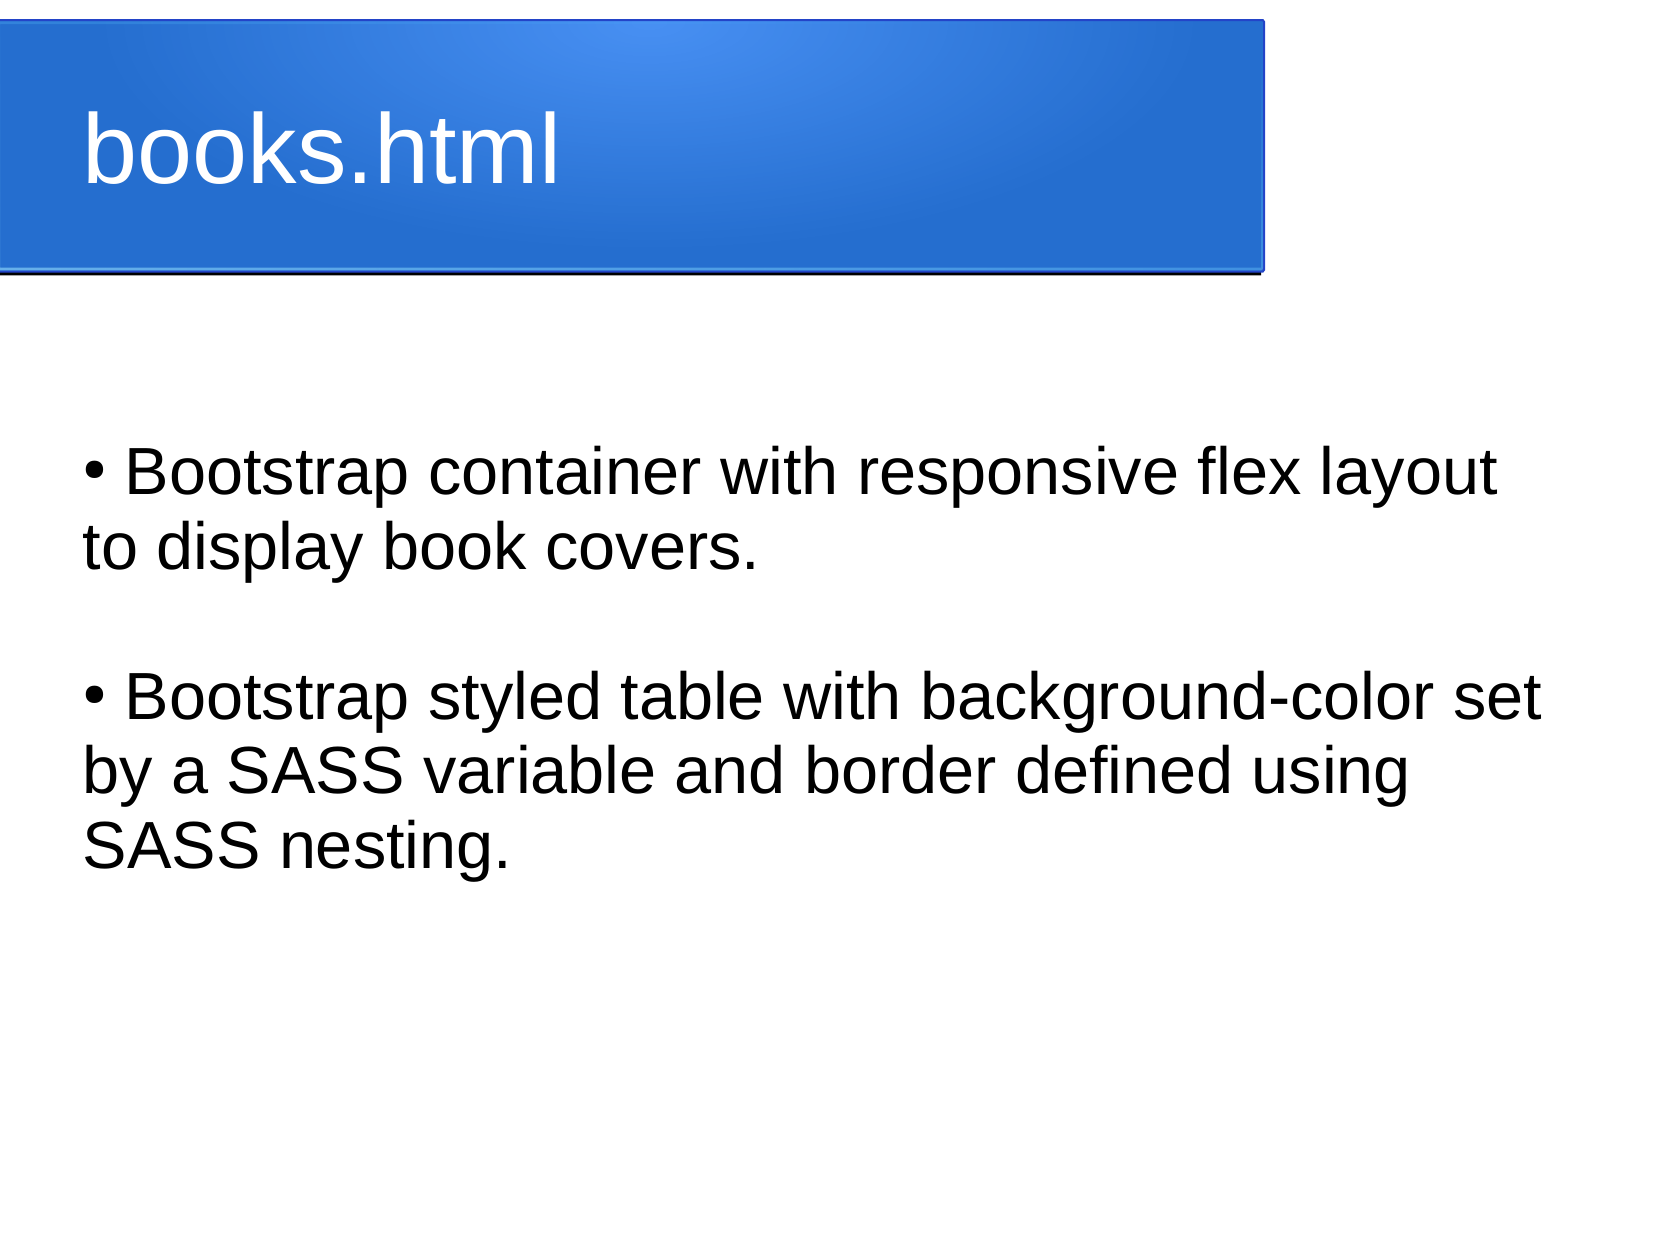

# books.html
 Bootstrap container with responsive flex layout to display book covers.
 Bootstrap styled table with background-color set by a SASS variable and border defined using SASS nesting.